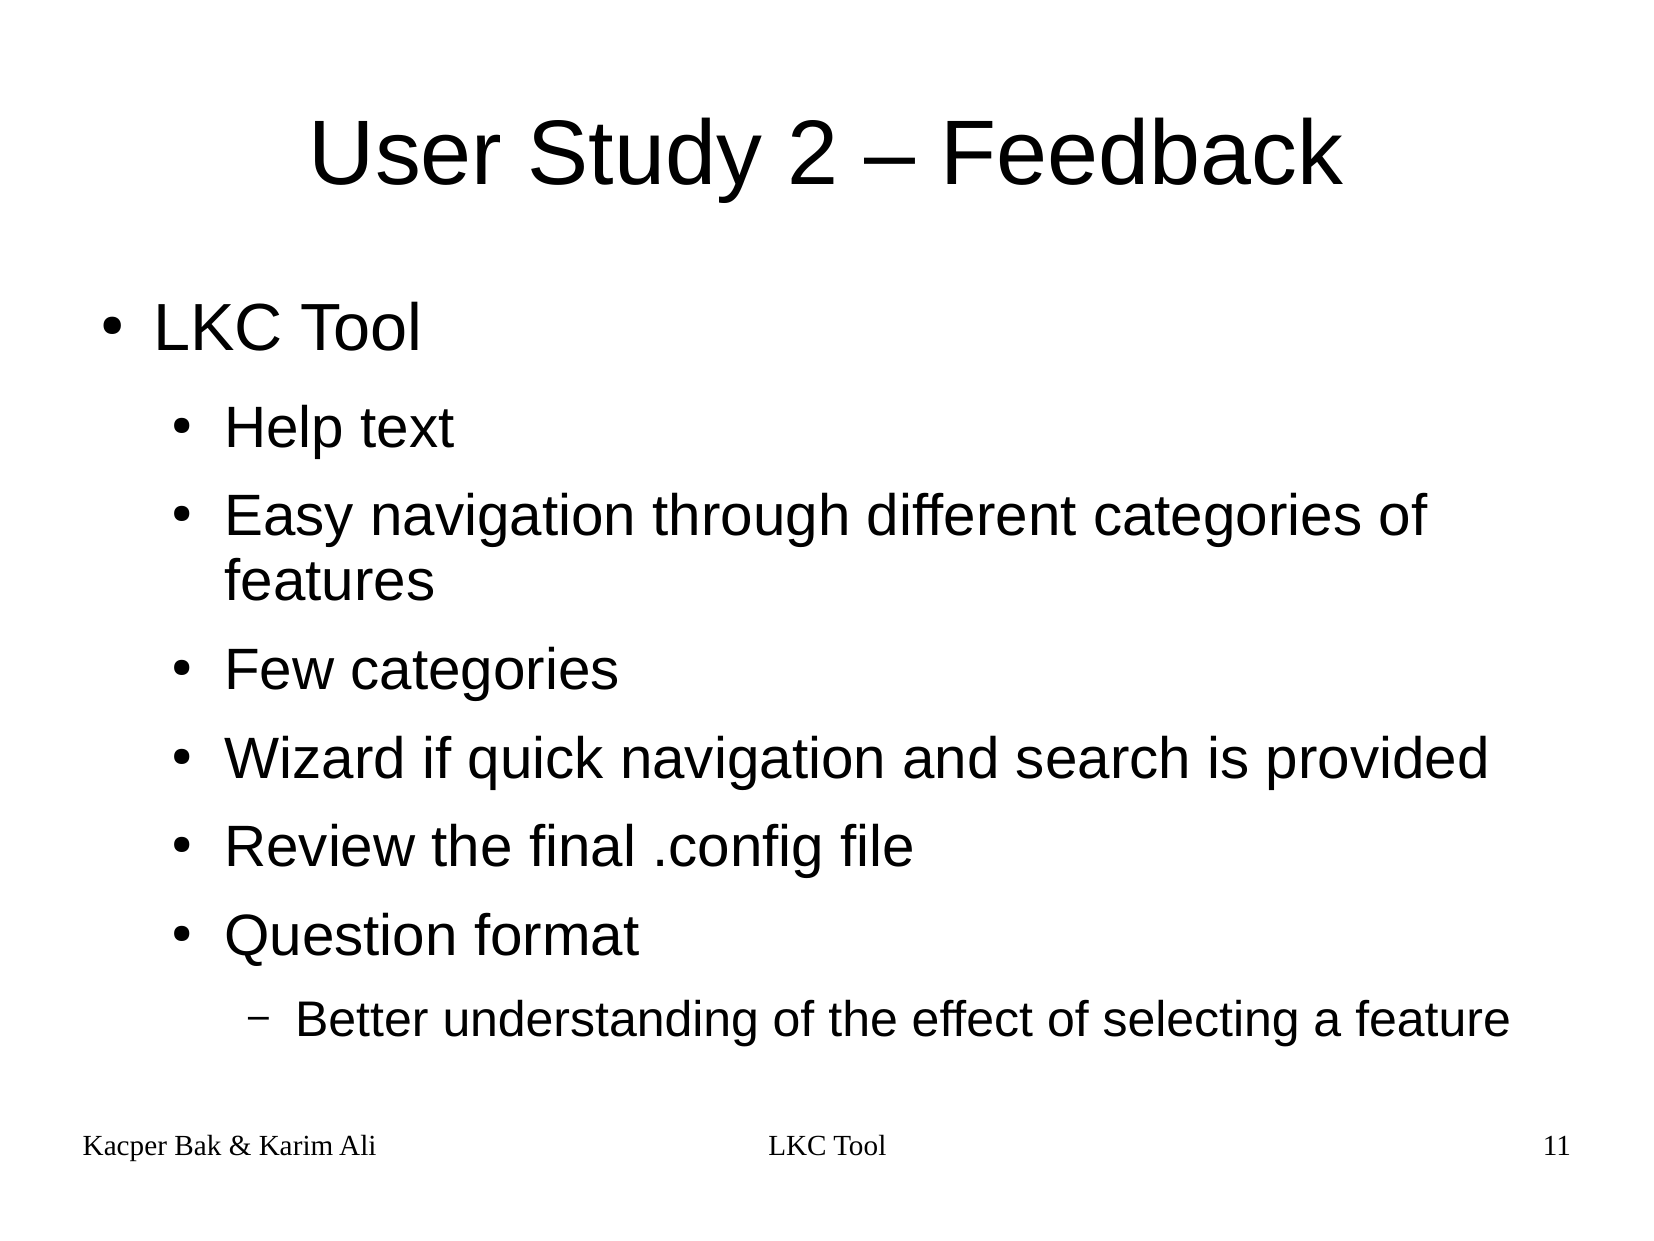

# User Study 2 – Feedback
LKC Tool
Help text
Easy navigation through different categories of features
Few categories
Wizard if quick navigation and search is provided
Review the final .config file
Question format
Better understanding of the effect of selecting a feature
Kacper Bak & Karim Ali
LKC Tool
11